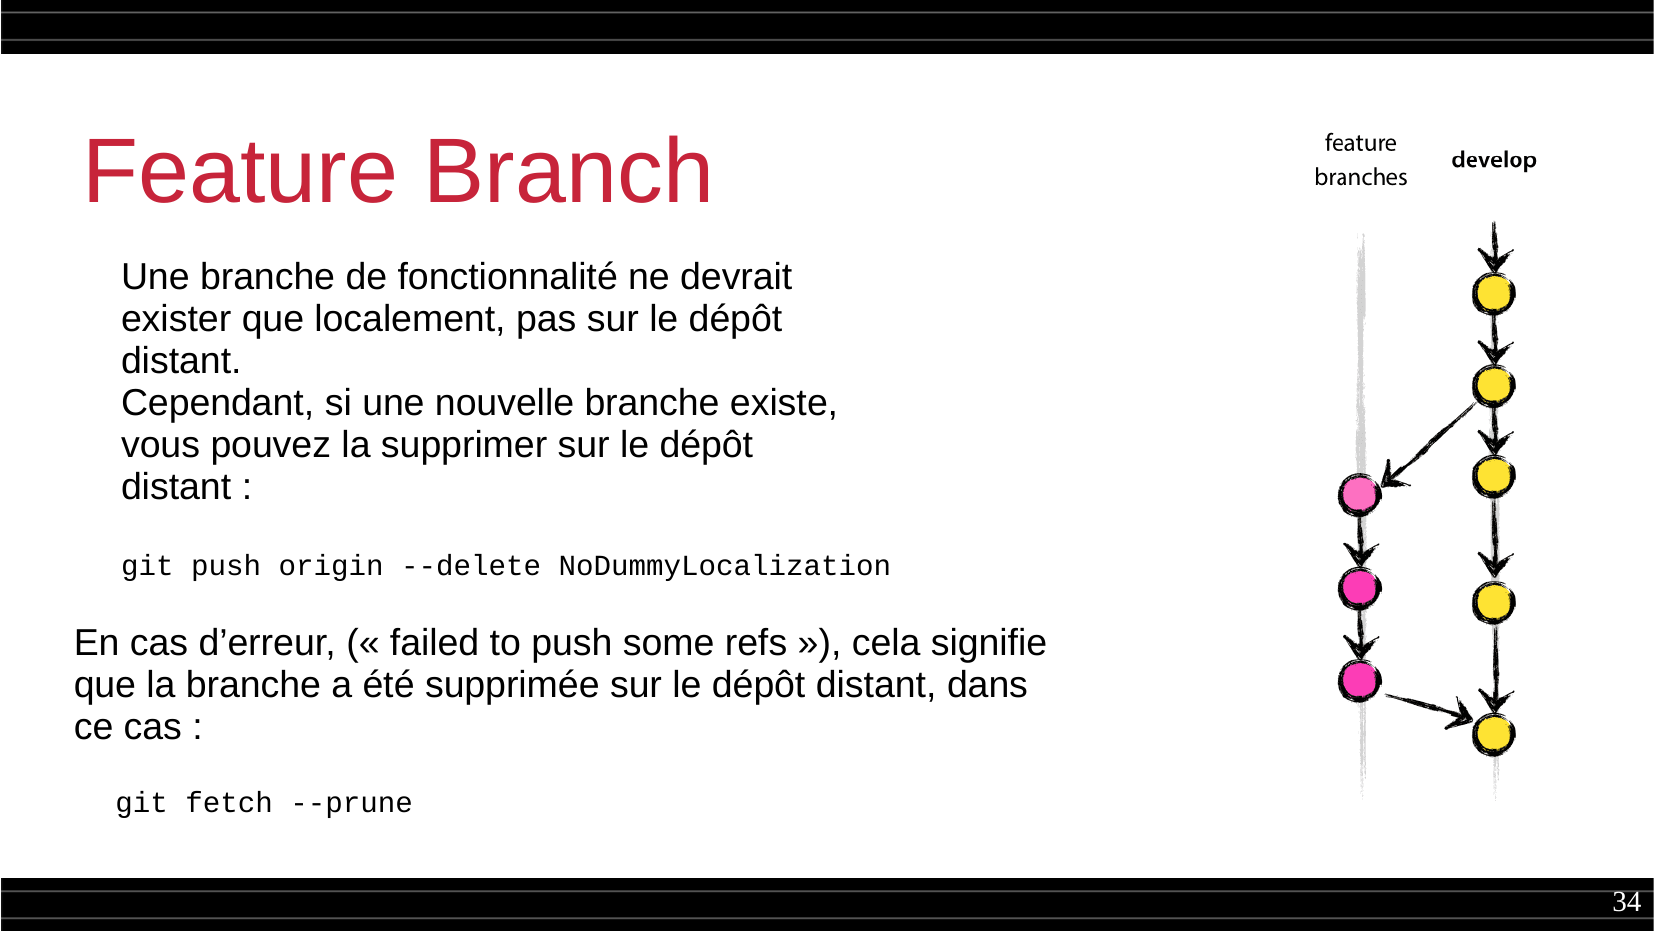

# Feature Branch
Une branche de fonctionnalité ne devrait exister que localement, pas sur le dépôt distant.
Cependant, si une nouvelle branche existe, vous pouvez la supprimer sur le dépôt distant :
git push origin --delete NoDummyLocalization
En cas d’erreur, (« failed to push some refs »), cela signifie que la branche a été supprimée sur le dépôt distant, dans ce cas :
git fetch --prune